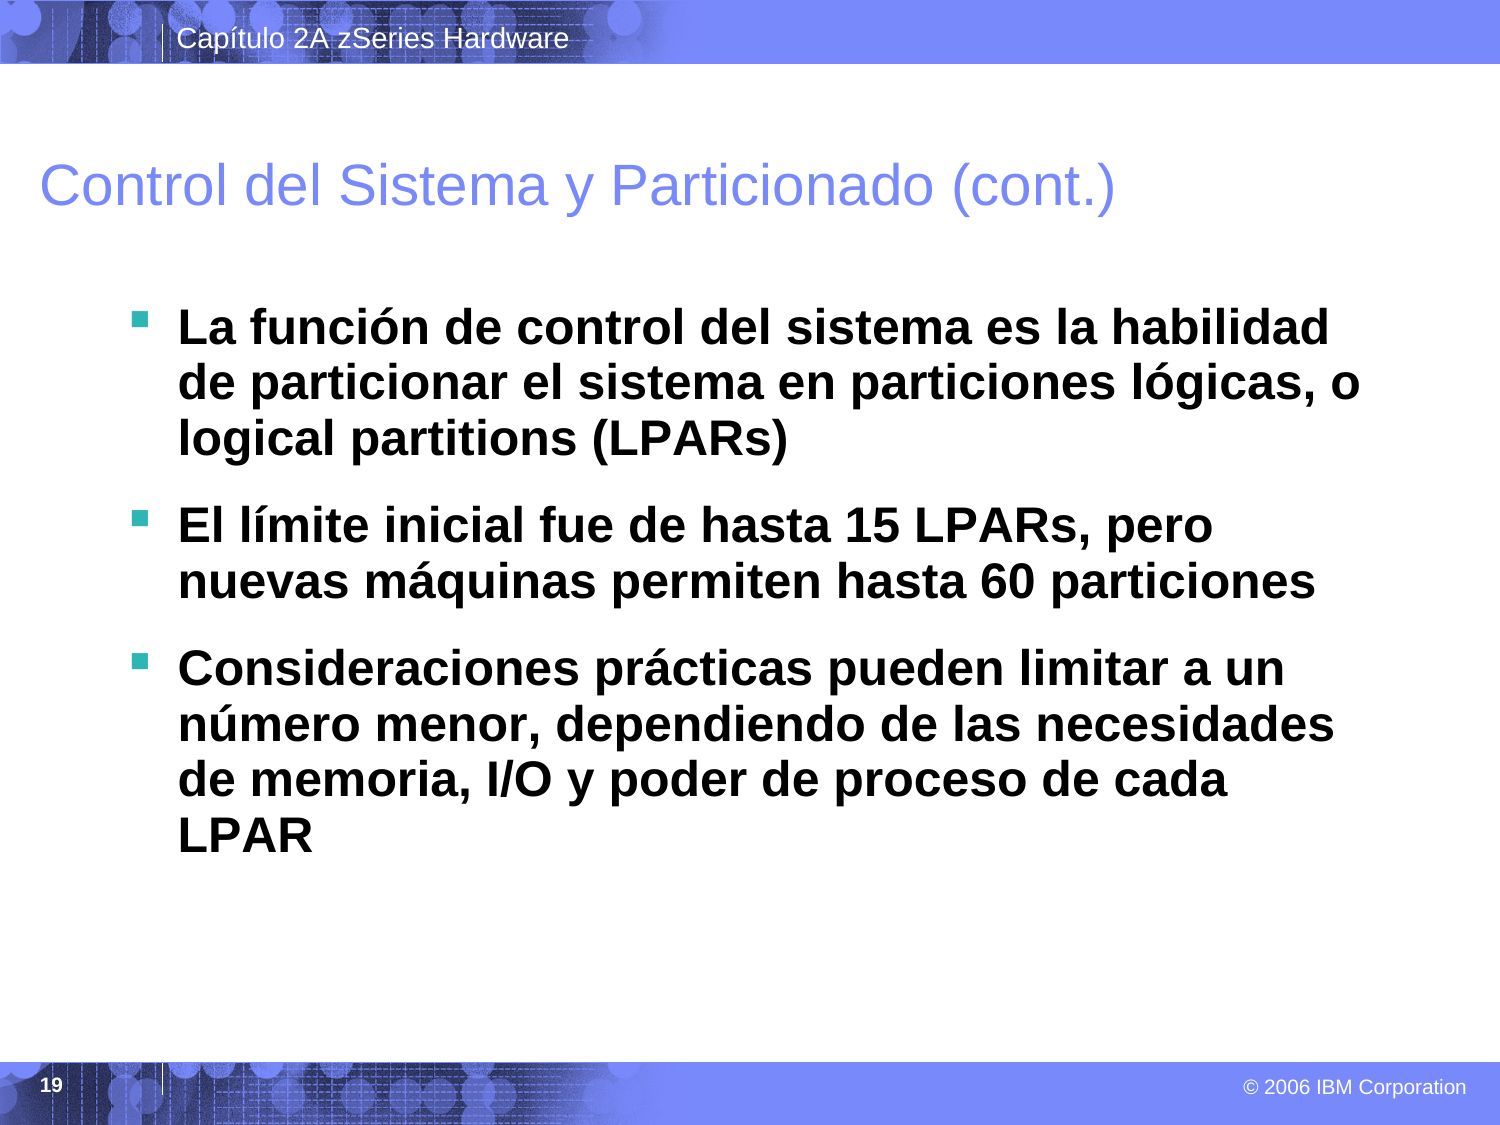

# Control del Sistema y Particionado (cont.)
La función de control del sistema es la habilidad de particionar el sistema en particiones lógicas, o logical partitions (LPARs)
El límite inicial fue de hasta 15 LPARs, pero nuevas máquinas permiten hasta 60 particiones
Consideraciones prácticas pueden limitar a un número menor, dependiendo de las necesidades de memoria, I/O y poder de proceso de cada LPAR
19